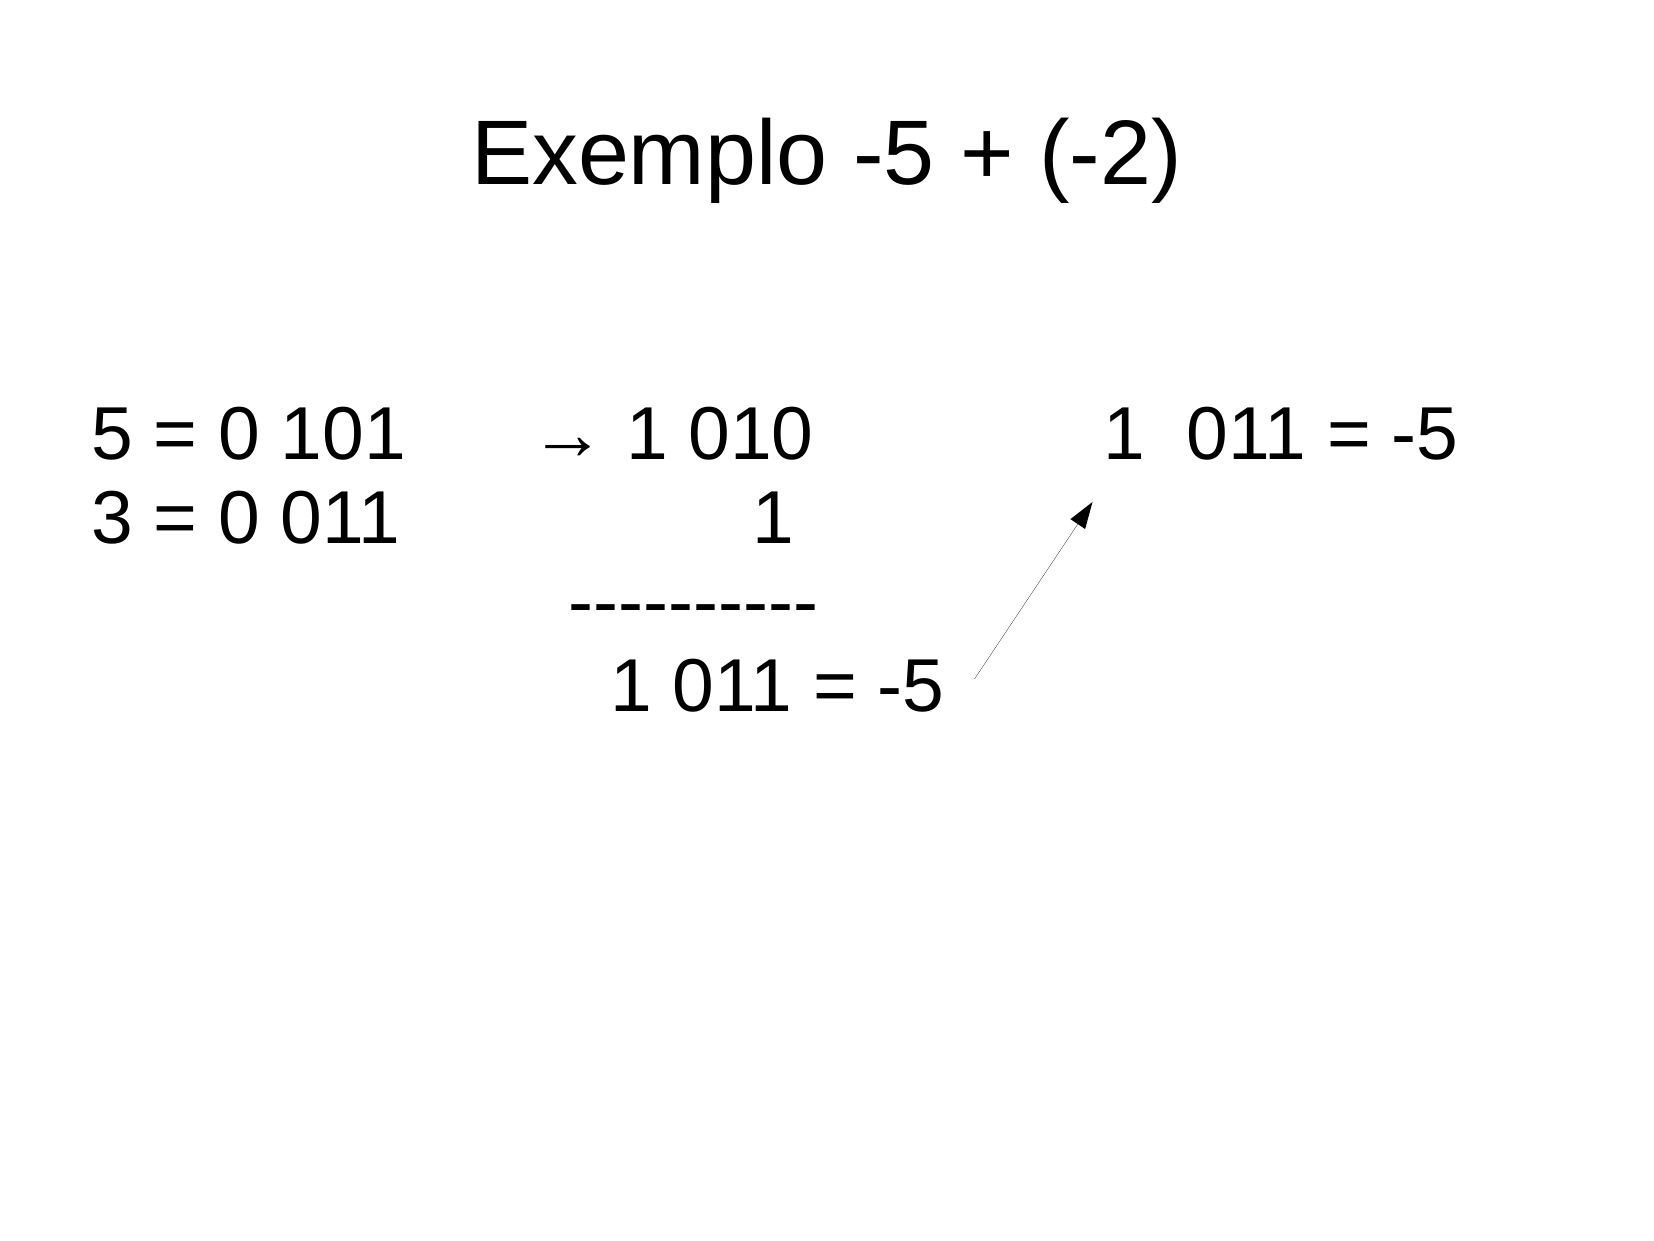

# Exemplo -5 + (-2)
5 = 0 101 → 1 010 1 011 = -5
3 = 0 011 1
 ----------
 1 011 = -5